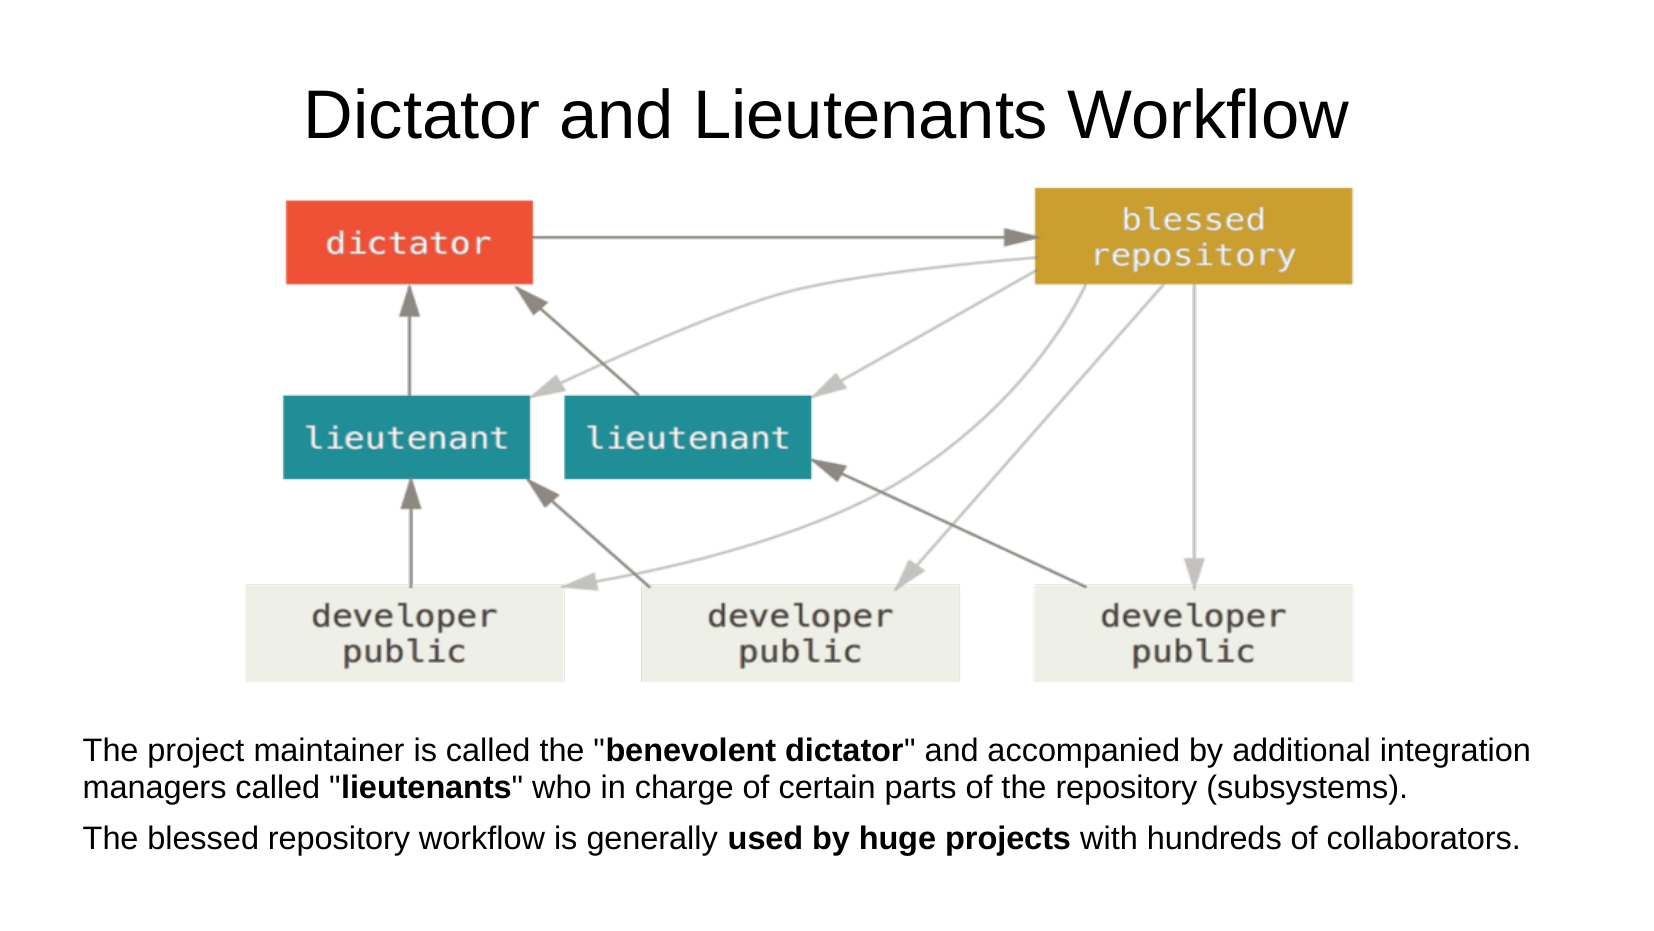

# Dictator and Lieutenants Workflow
The project maintainer is called the "benevolent dictator" and accompanied by additional integration managers called "lieutenants" who in charge of certain parts of the repository (subsystems).
The blessed repository workflow is generally used by huge projects with hundreds of collaborators.